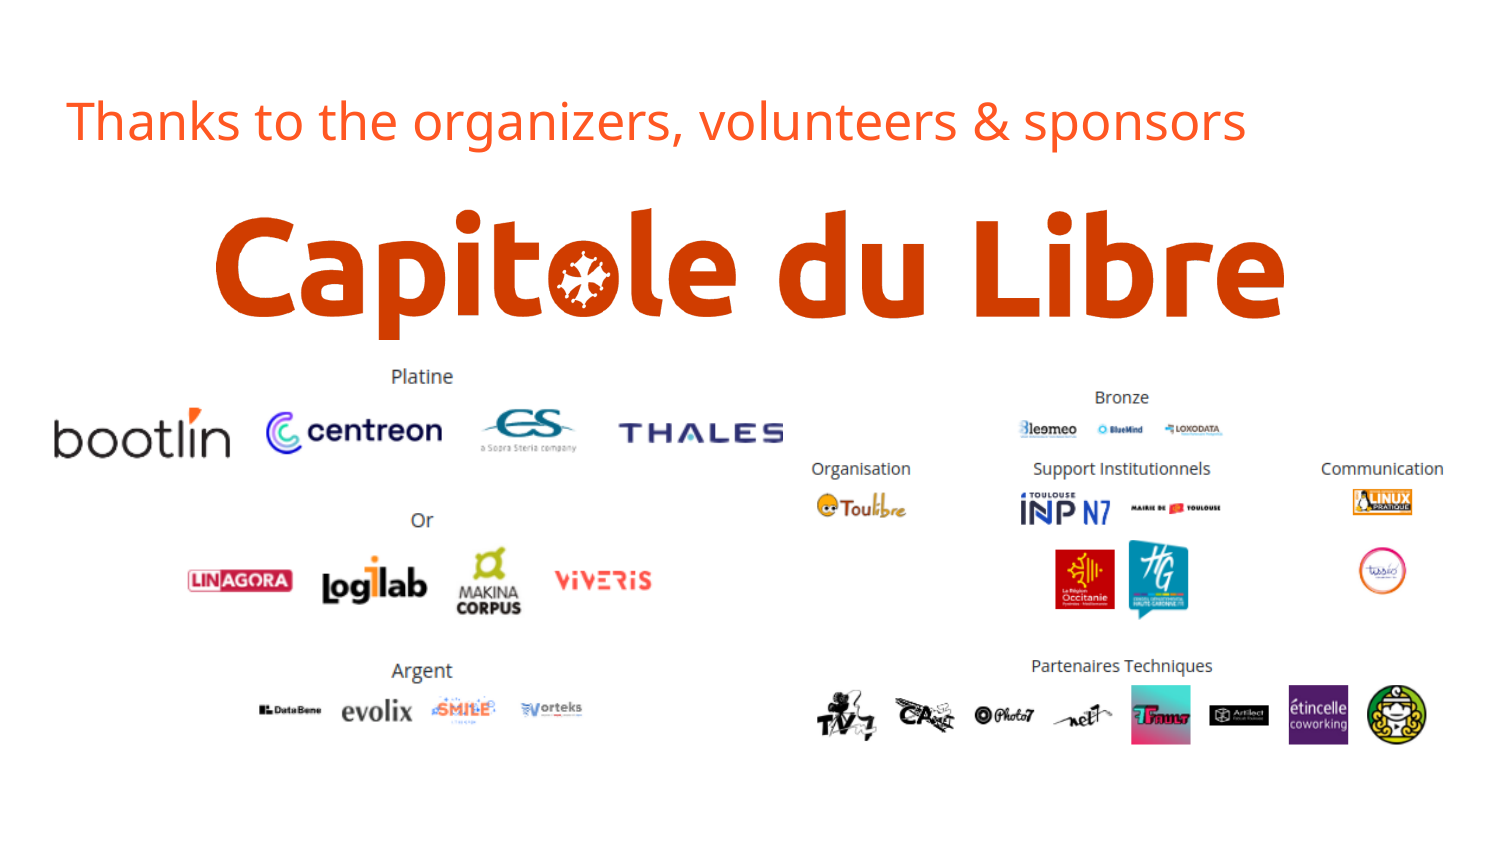

# Thanks to the organizers, volunteers & sponsors